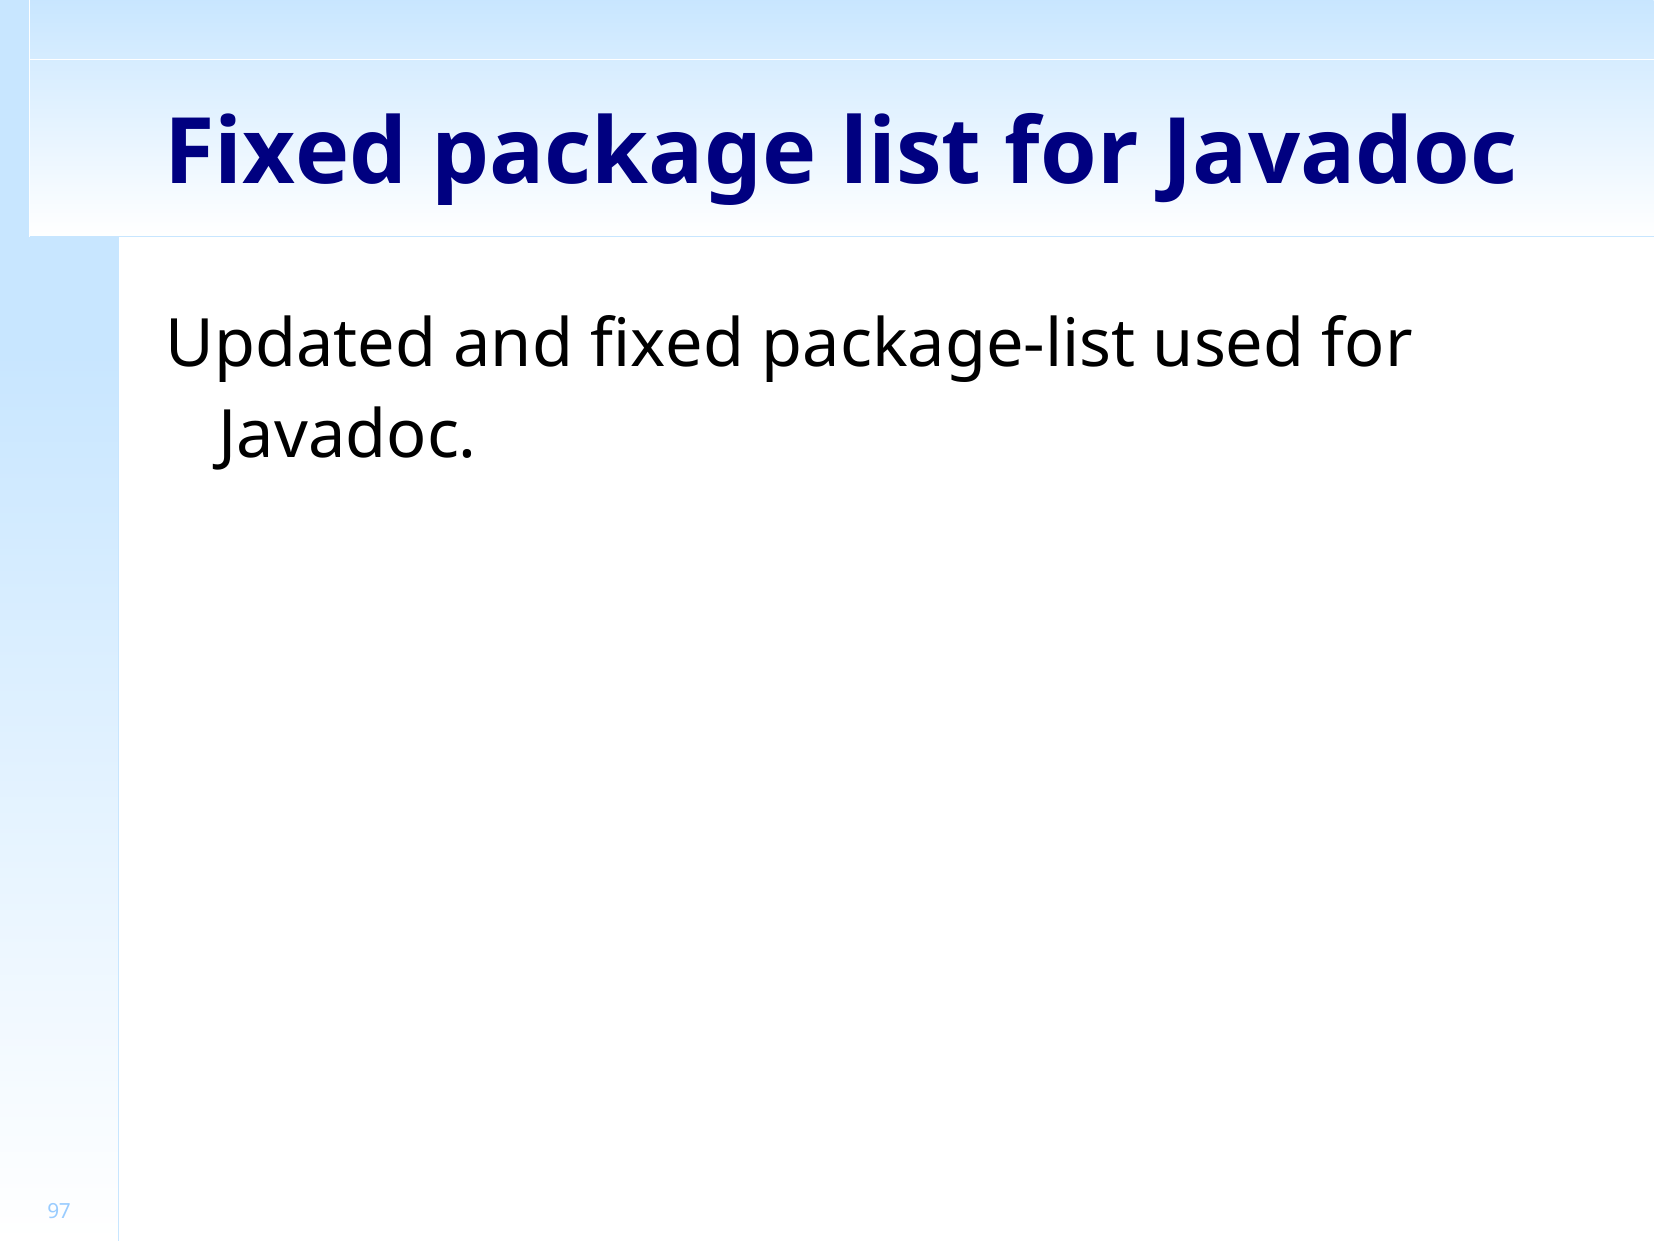

# Fixed package list for Javadoc
Updated and fixed package-list used for Javadoc.